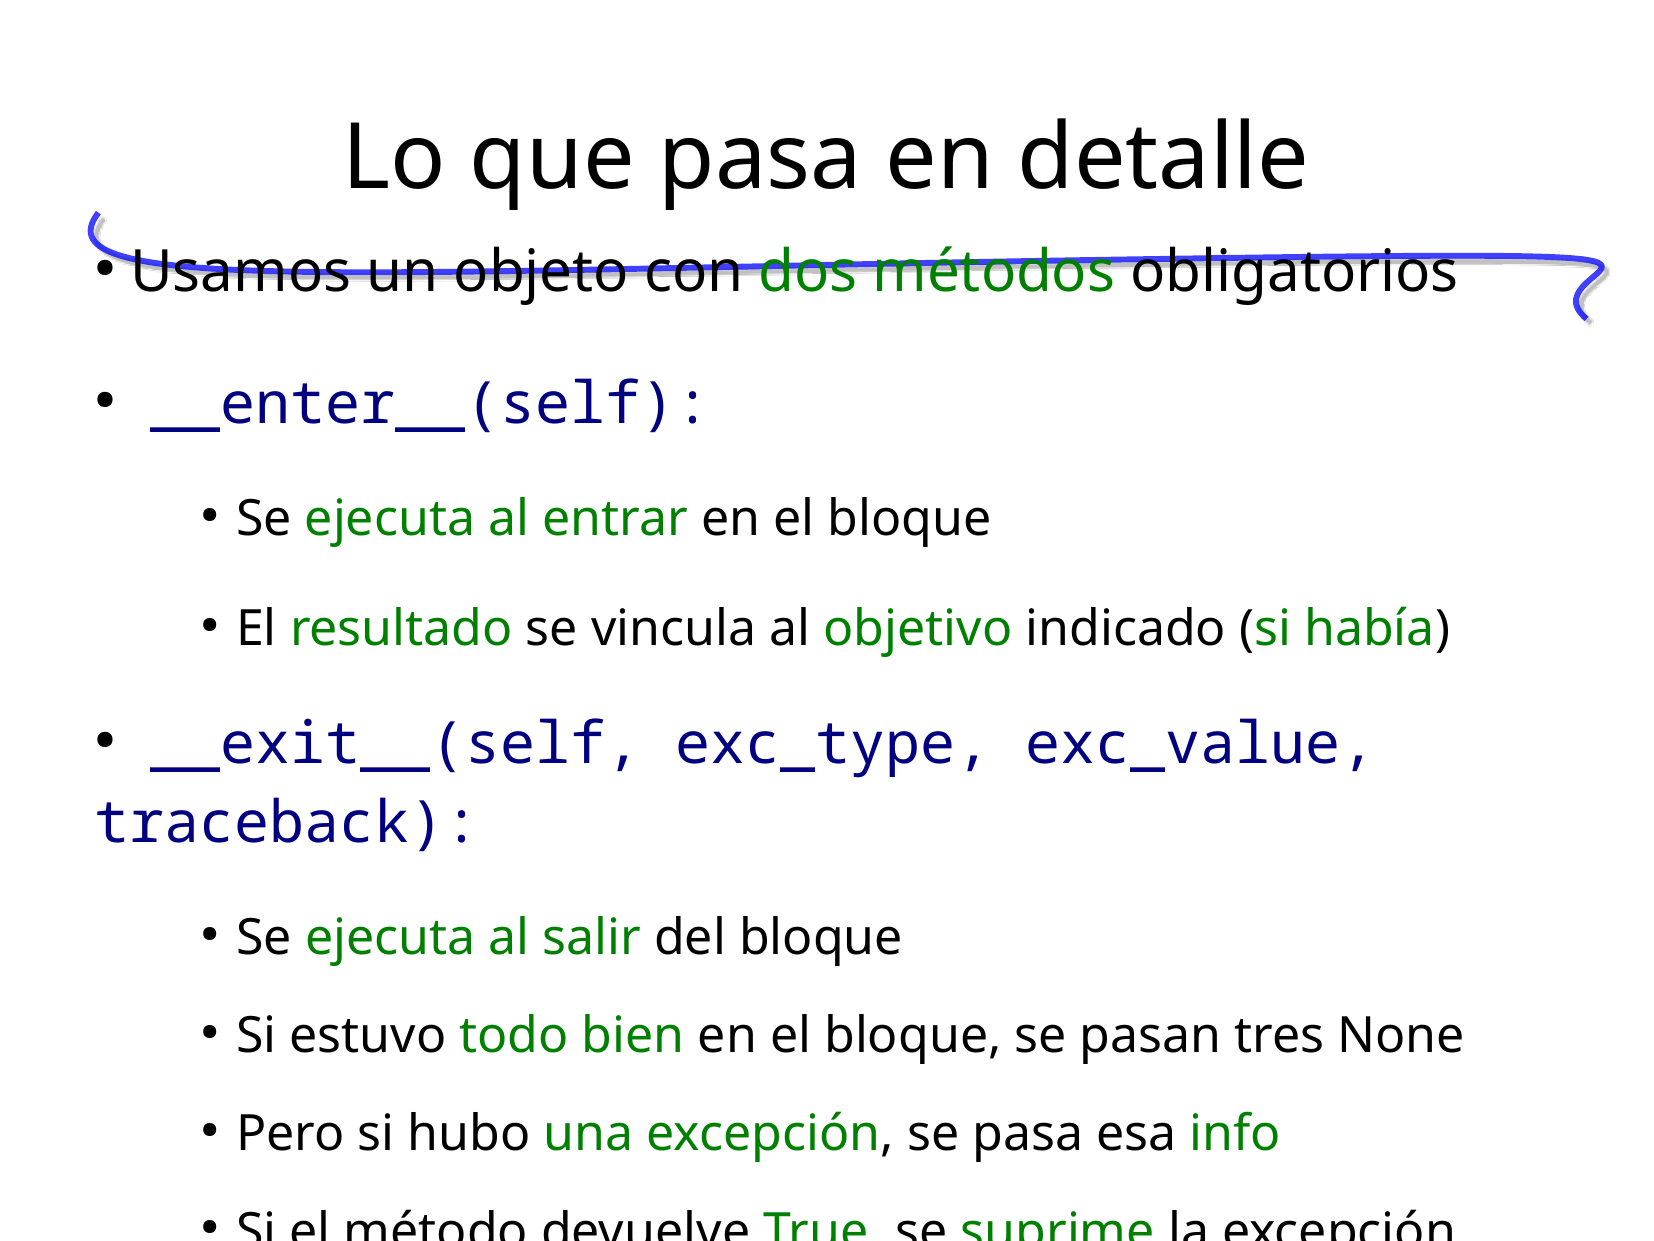

Lo que pasa en detalle
# Usamos un objeto con dos métodos obligatorios
 __enter__(self):
Se ejecuta al entrar en el bloque
El resultado se vincula al objetivo indicado (si había)
 __exit__(self, exc_type, exc_value, traceback):
Se ejecuta al salir del bloque
Si estuvo todo bien en el bloque, se pasan tres None
Pero si hubo una excepción, se pasa esa info
Si el método devuelve True, se suprime la excepción